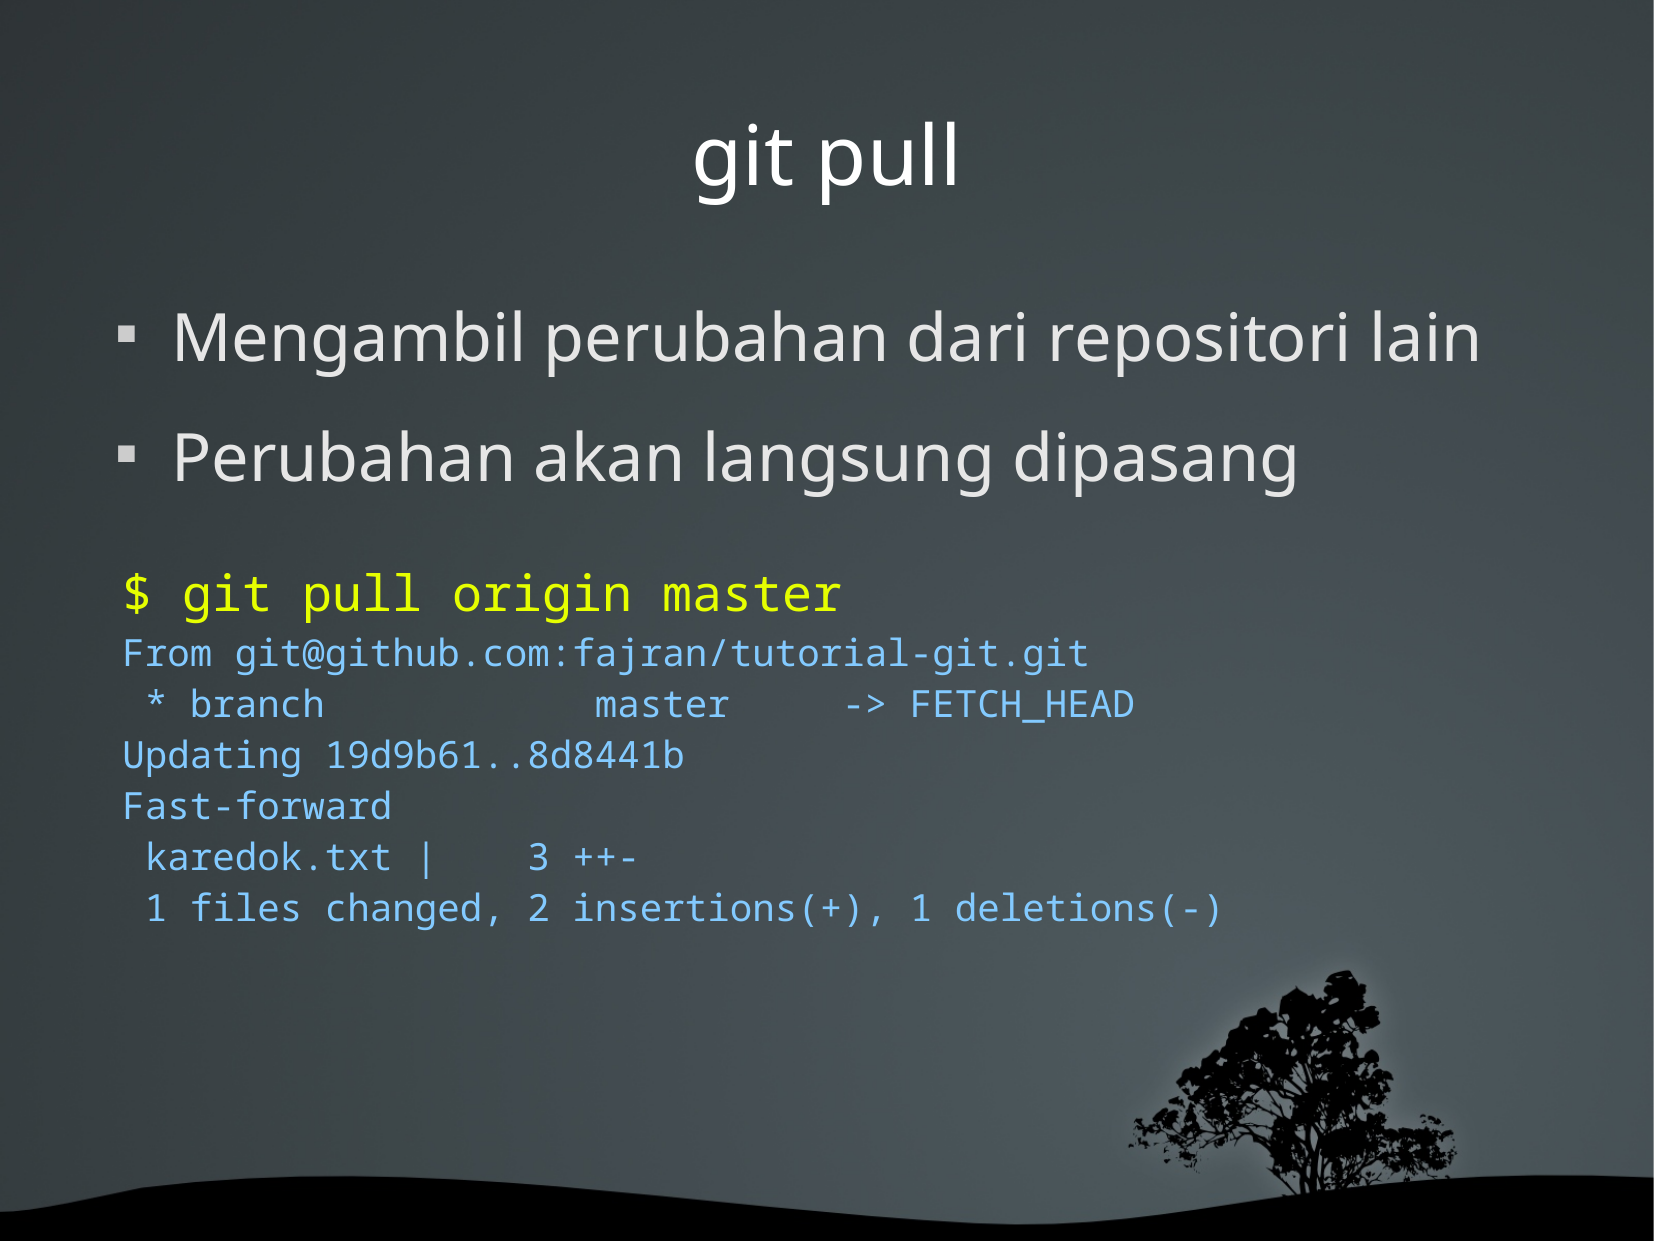

# git pull
Mengambil perubahan dari repositori lain
Perubahan akan langsung dipasang
$ git pull origin master
From git@github.com:fajran/tutorial-git.git
 * branch master -> FETCH_HEAD
Updating 19d9b61..8d8441b
Fast-forward
 karedok.txt | 3 ++-
 1 files changed, 2 insertions(+), 1 deletions(-)